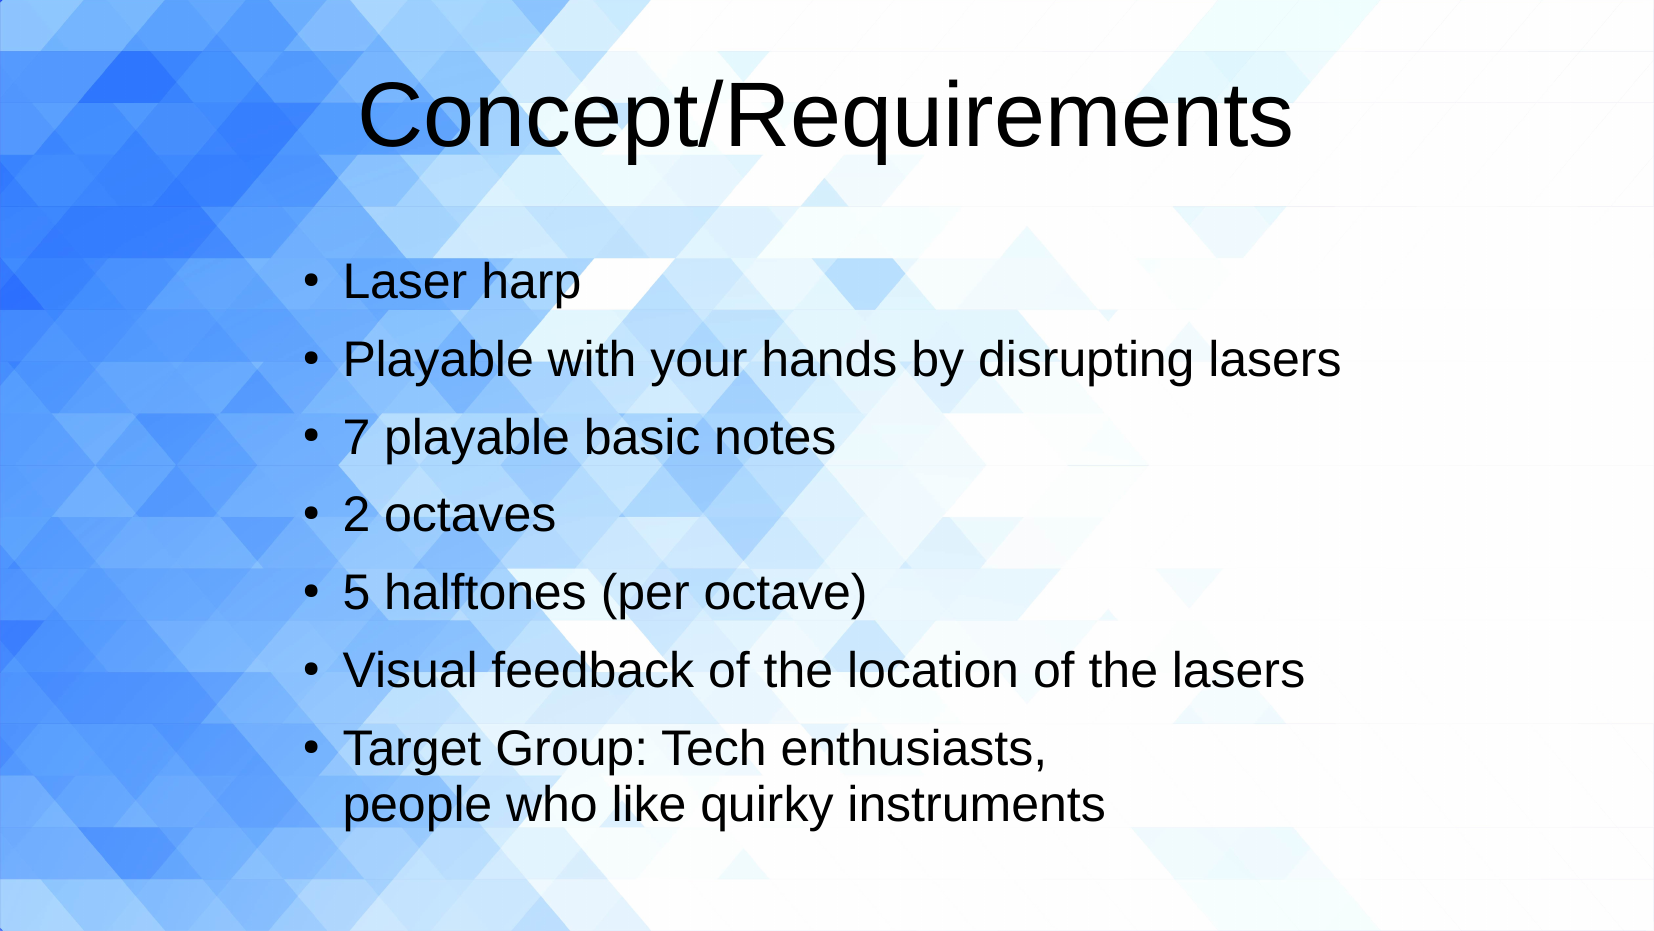

# Concept/Requirements
Laser harp
Playable with your hands by disrupting lasers
7 playable basic notes
2 octaves
5 halftones (per octave)
Visual feedback of the location of the lasers
Target Group: Tech enthusiasts,
people who like quirky instruments